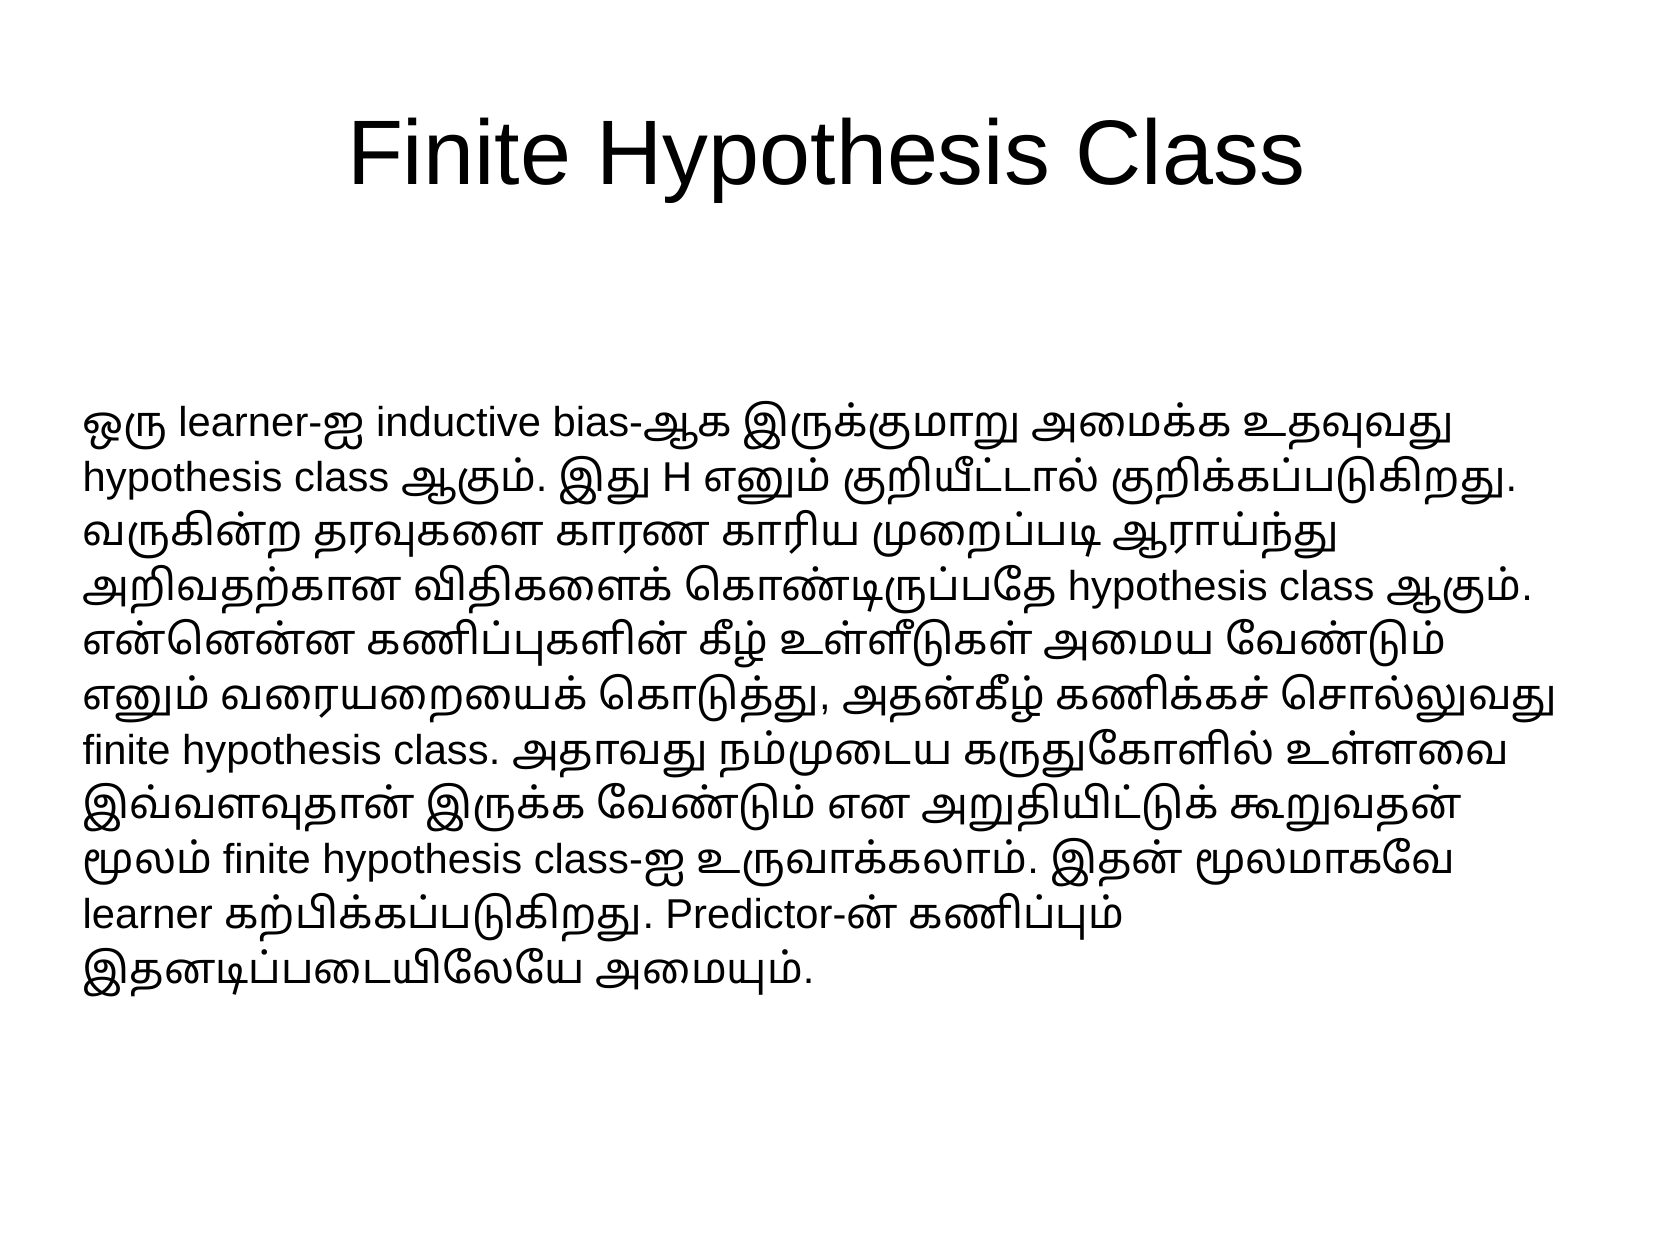

# Finite Hypothesis Class
ஒரு learner-ஐ inductive bias-ஆக இருக்குமாறு அமைக்க உதவுவது hypothesis class ஆகும். இது H எனும் குறியீட்டால் குறிக்கப்படுகிறது. வருகின்ற தரவுகளை காரண காரிய முறைப்படி ஆராய்ந்து அறிவதற்கான விதிகளைக் கொண்டிருப்பதே hypothesis class ஆகும். என்னென்ன கணிப்புகளின் கீழ் உள்ளீடுகள் அமைய வேண்டும் எனும் வரையறையைக் கொடுத்து, அதன்கீழ் கணிக்கச் சொல்லுவது finite hypothesis class. அதாவது நம்முடைய கருதுகோளில் உள்ளவை இவ்வளவுதான் இருக்க வேண்டும் என அறுதியிட்டுக் கூறுவதன் மூலம் finite hypothesis class-ஐ உருவாக்கலாம். இதன் மூலமாகவே learner கற்பிக்கப்படுகிறது. Predictor-ன் கணிப்பும் இதனடிப்படையிலேயே அமையும்.